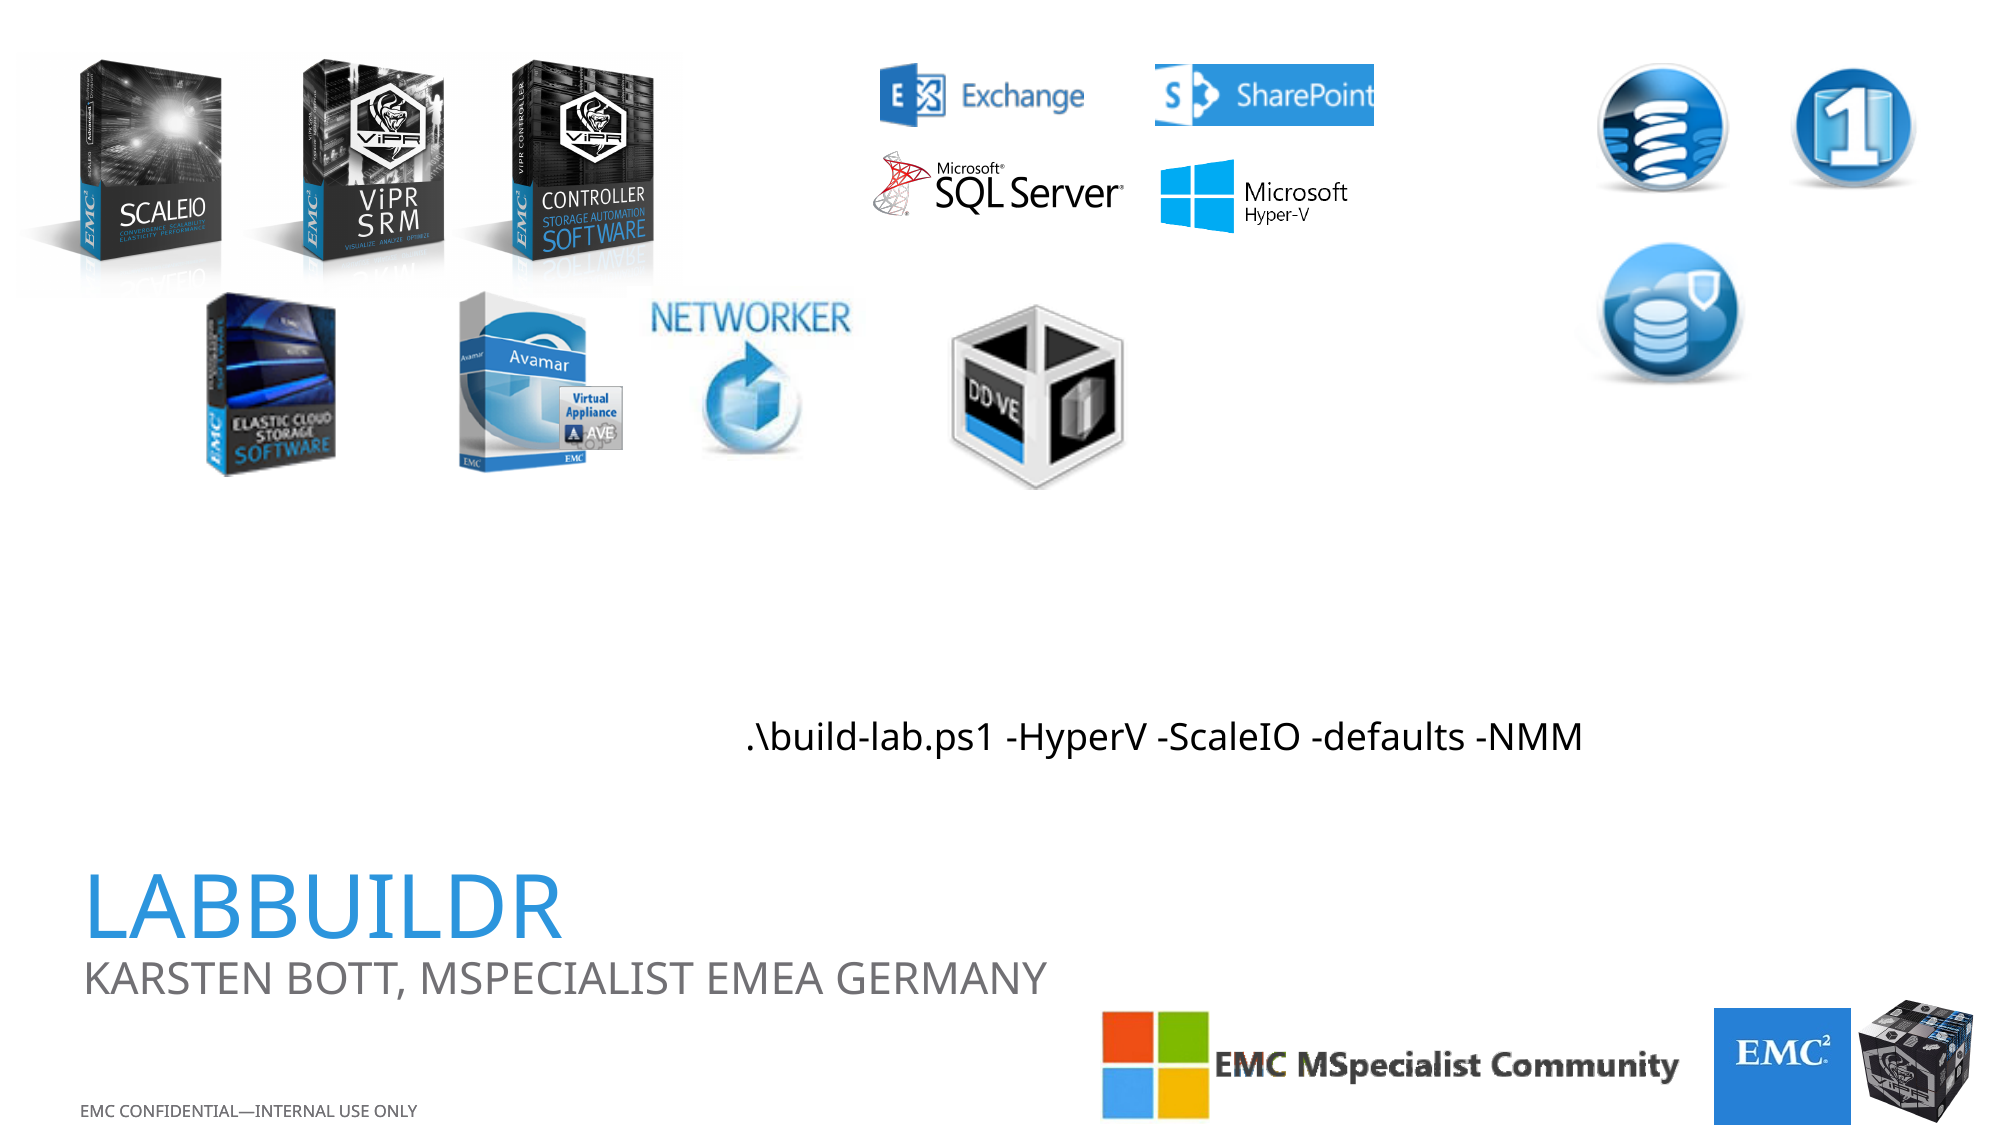

.\build-lab.ps1 -HyperV -ScaleIO -defaults -NMM
# labbuildr
Karsten bott, MSPecialist EMEA germany